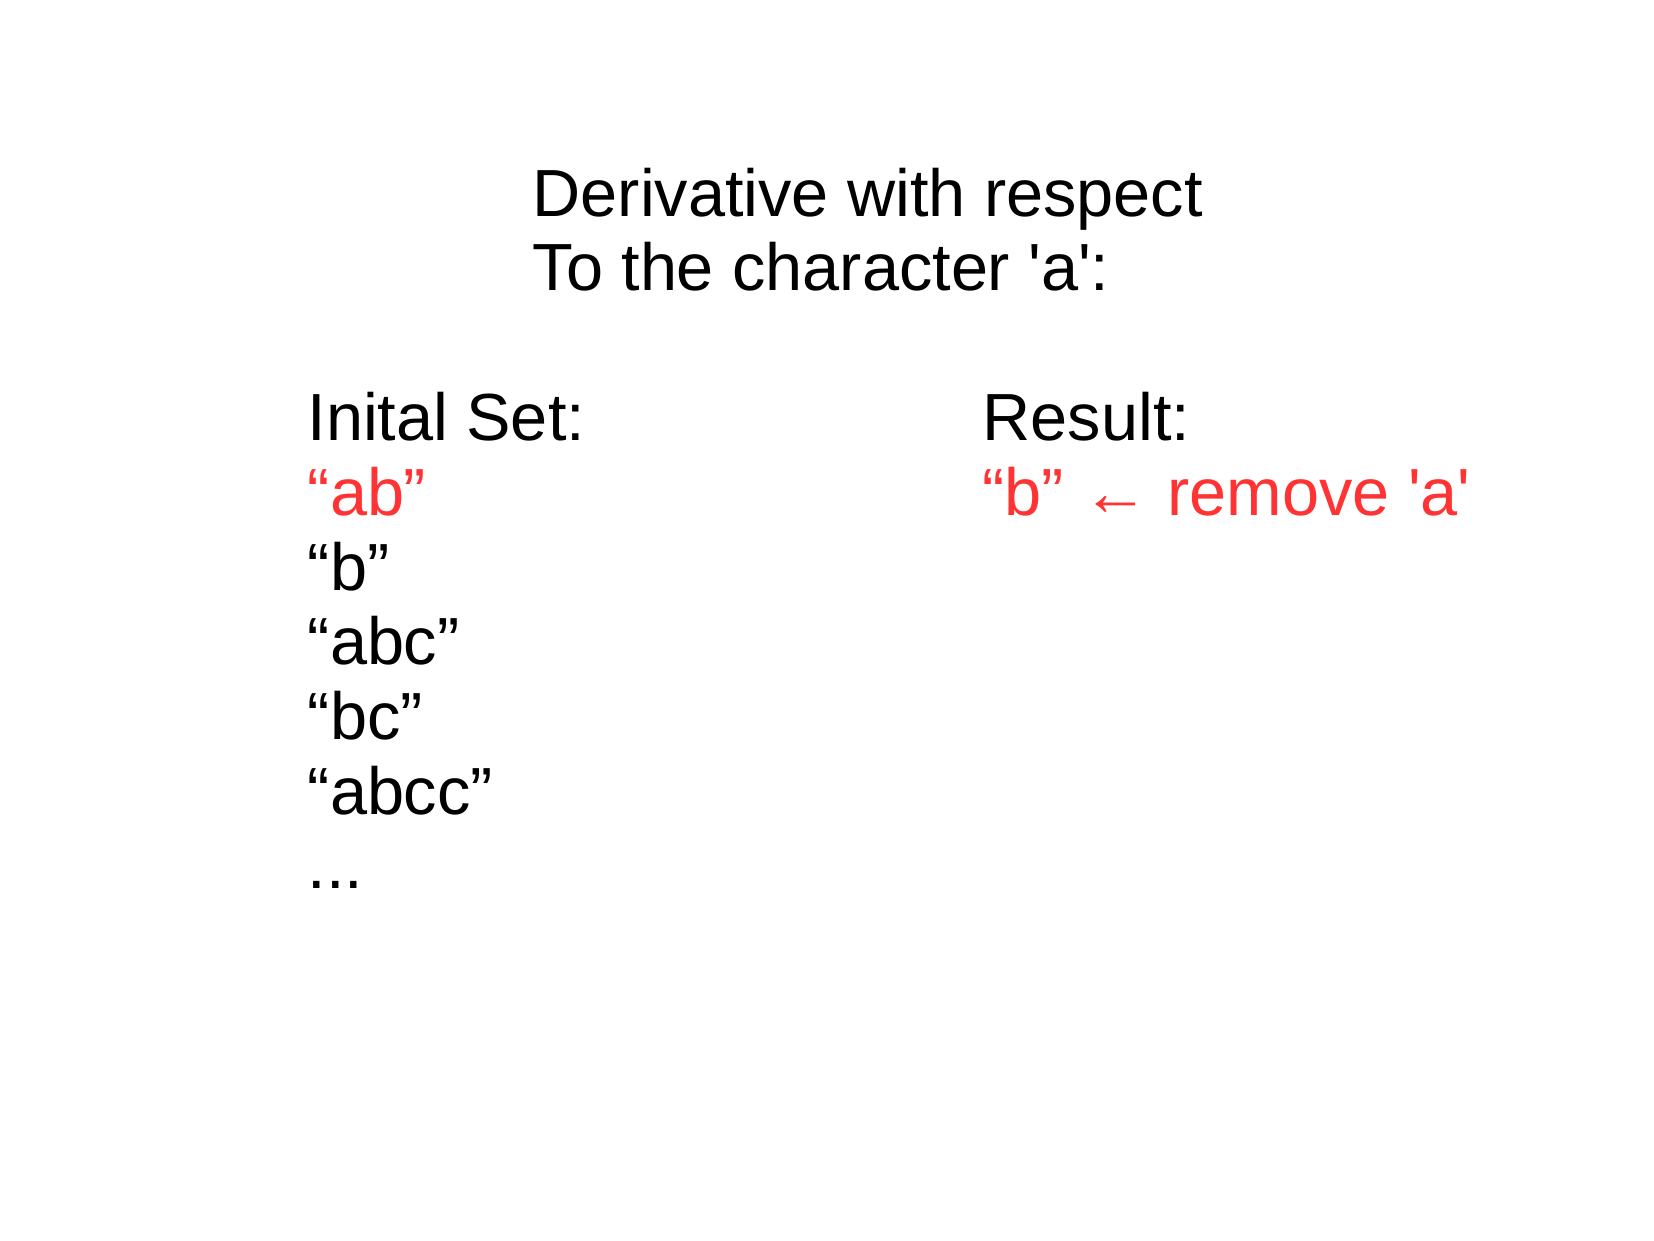

# Derivative with respect
						To the character 'a':
			Inital Set:						Result:
			“ab” 							“b” ← remove 'a'
 			“b”
			“abc”
			“bc”
			“abcc”
			...